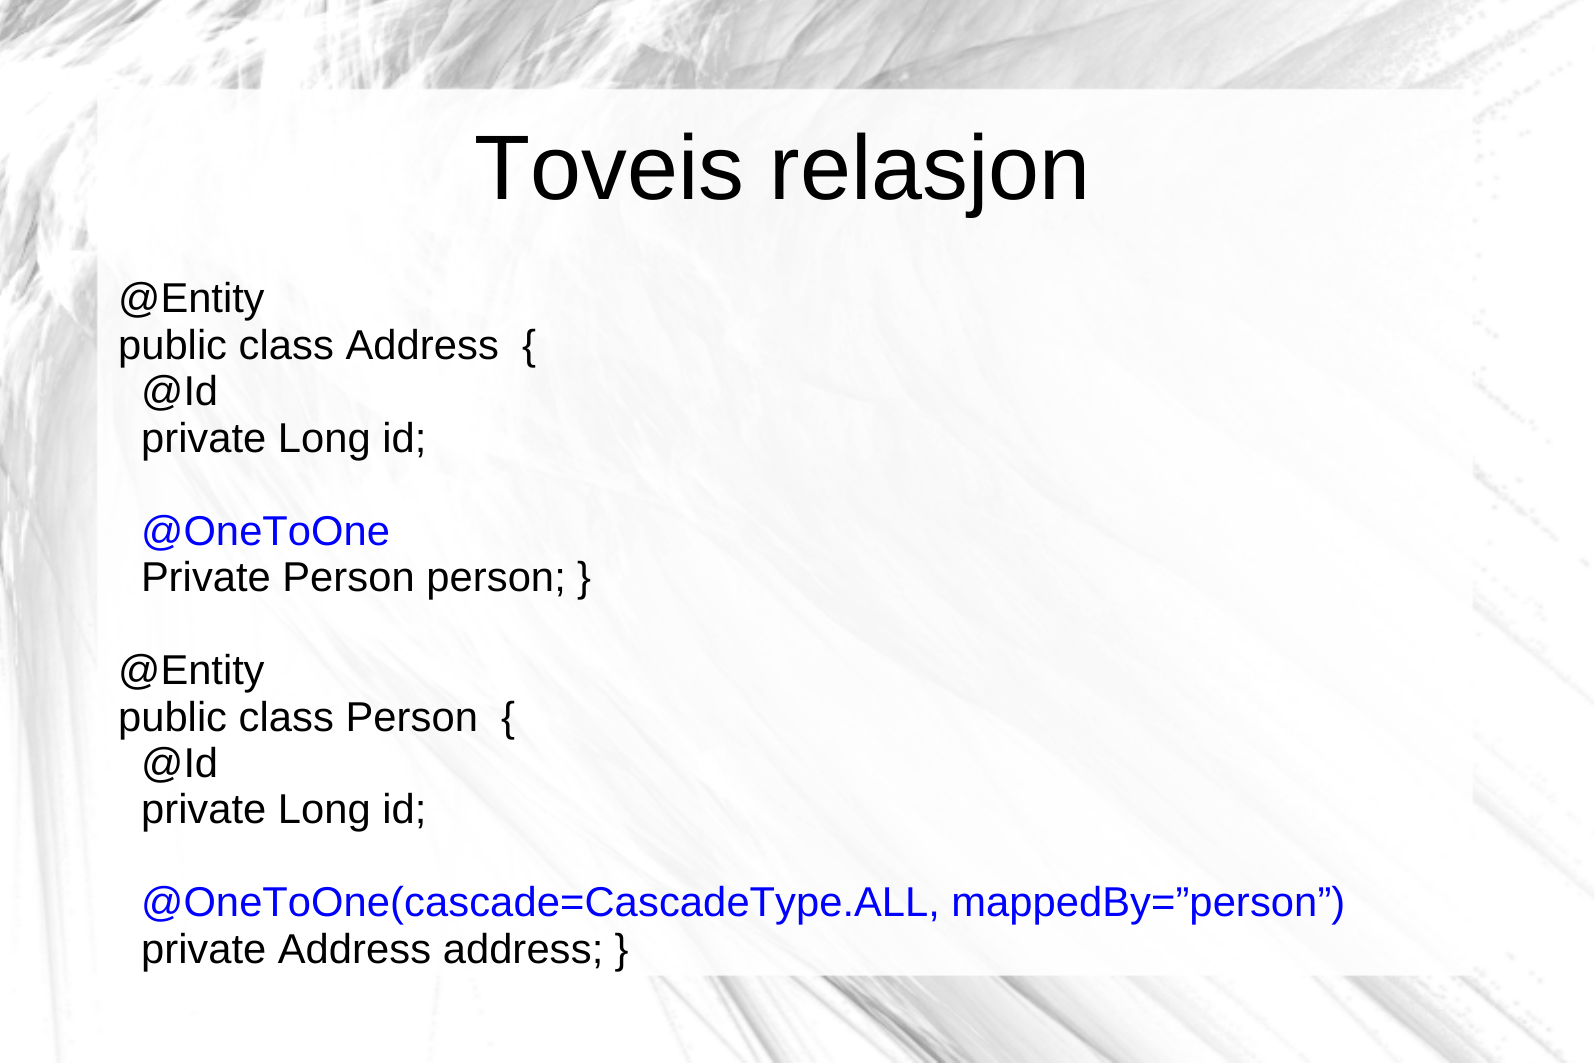

# Toveis relasjon
@Entity
public class Address {
 @Id
 private Long id;
 @OneToOne
 Private Person person; }
@Entity
public class Person {
 @Id
 private Long id;
 @OneToOne(cascade=CascadeType.ALL, mappedBy=”person”)
 private Address address; }